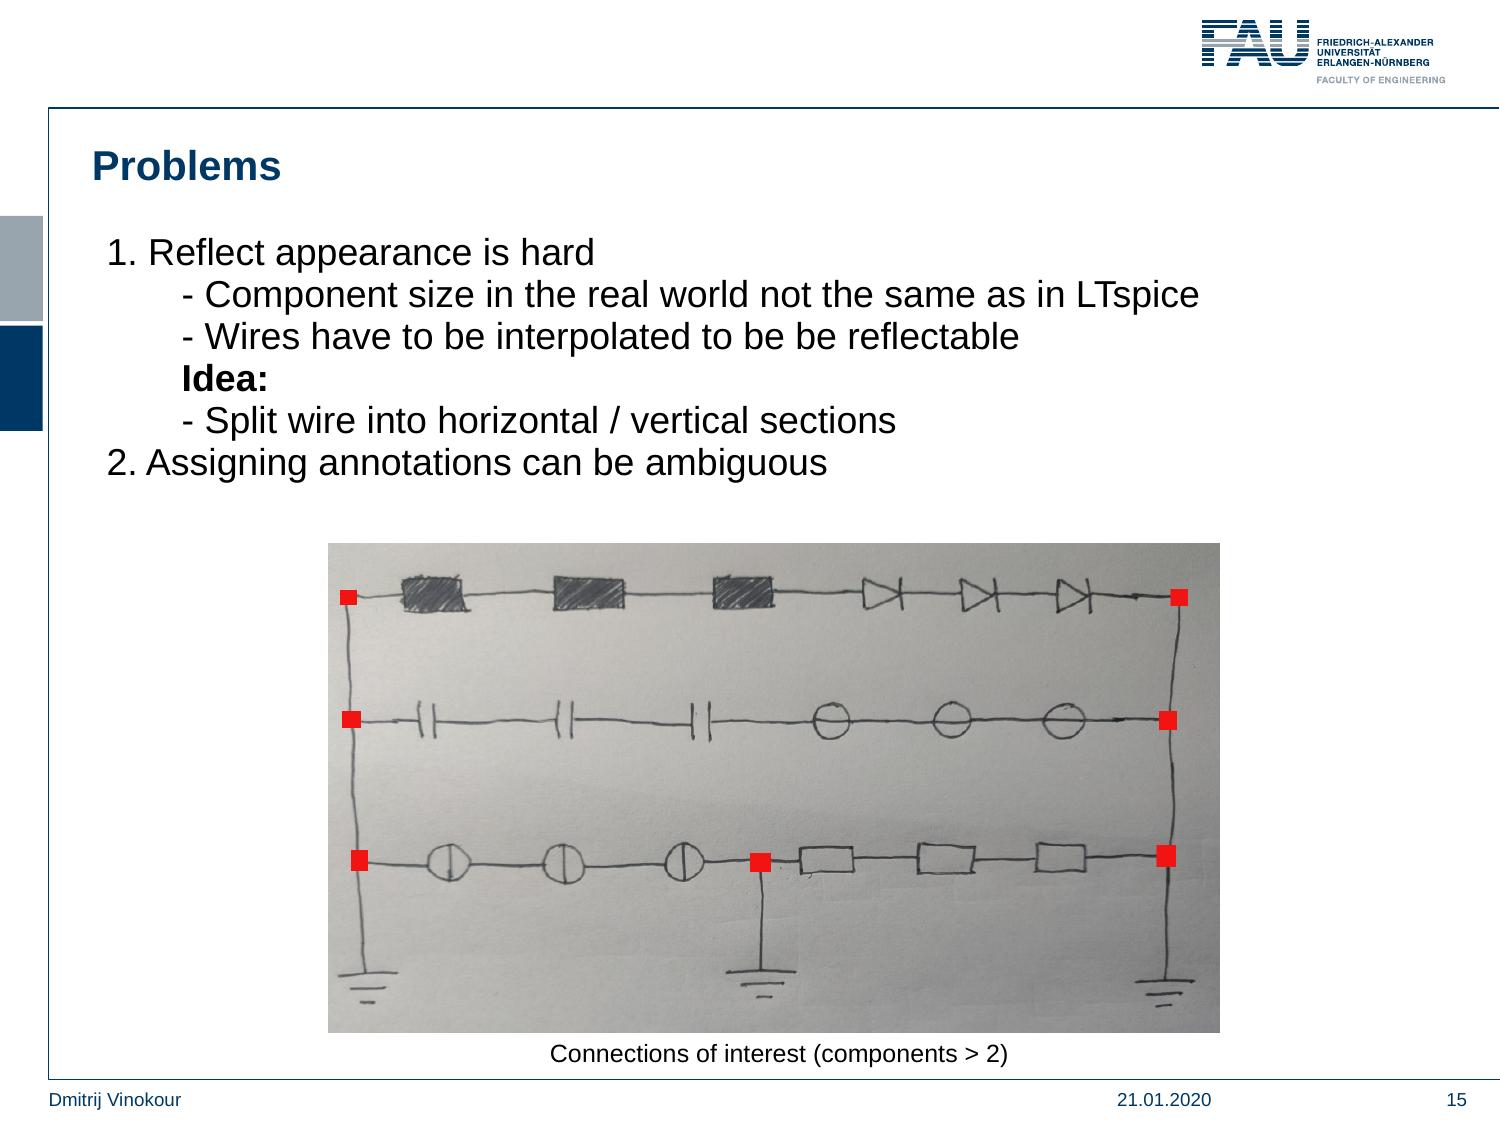

Problems
1. Reflect appearance is hard
	- Component size in the real world not the same as in LTspice
	- Wires have to be interpolated to be be reflectable
	Idea:
	- Split wire into horizontal / vertical sections
2. Assigning annotations can be ambiguous
Connections of interest (components > 2)
21.01.2020
Dmitrij Vinokour